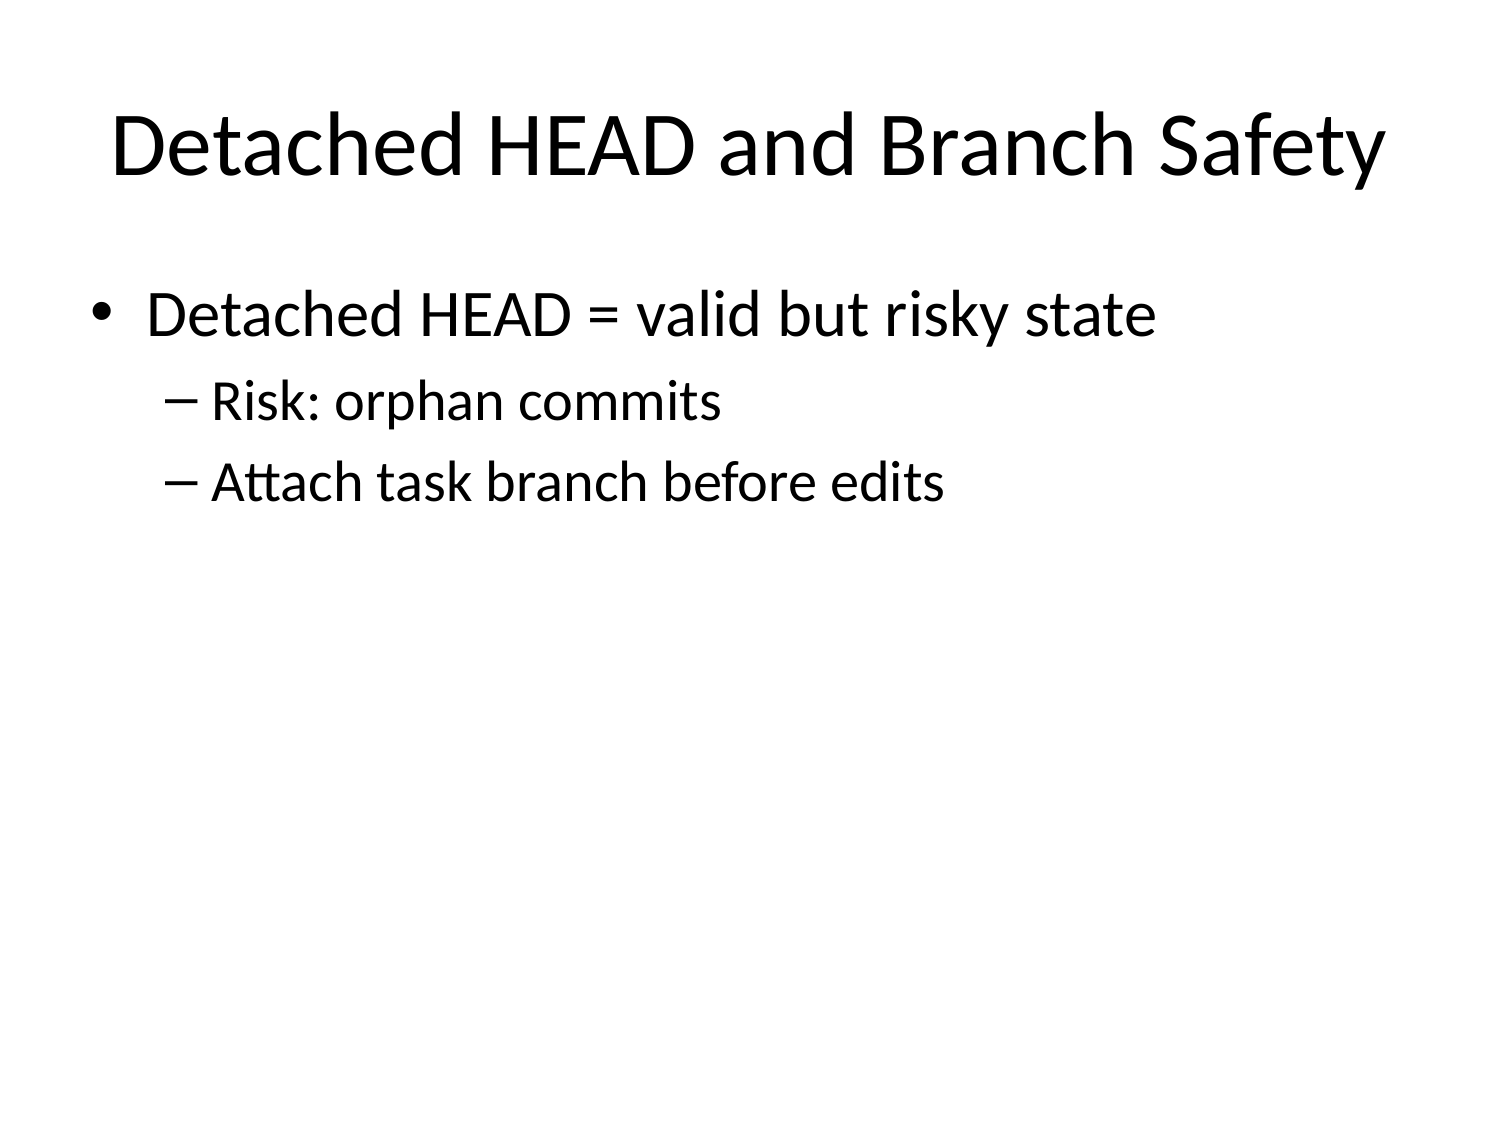

# Detached HEAD and Branch Safety
Detached HEAD = valid but risky state
Risk: orphan commits
Attach task branch before edits